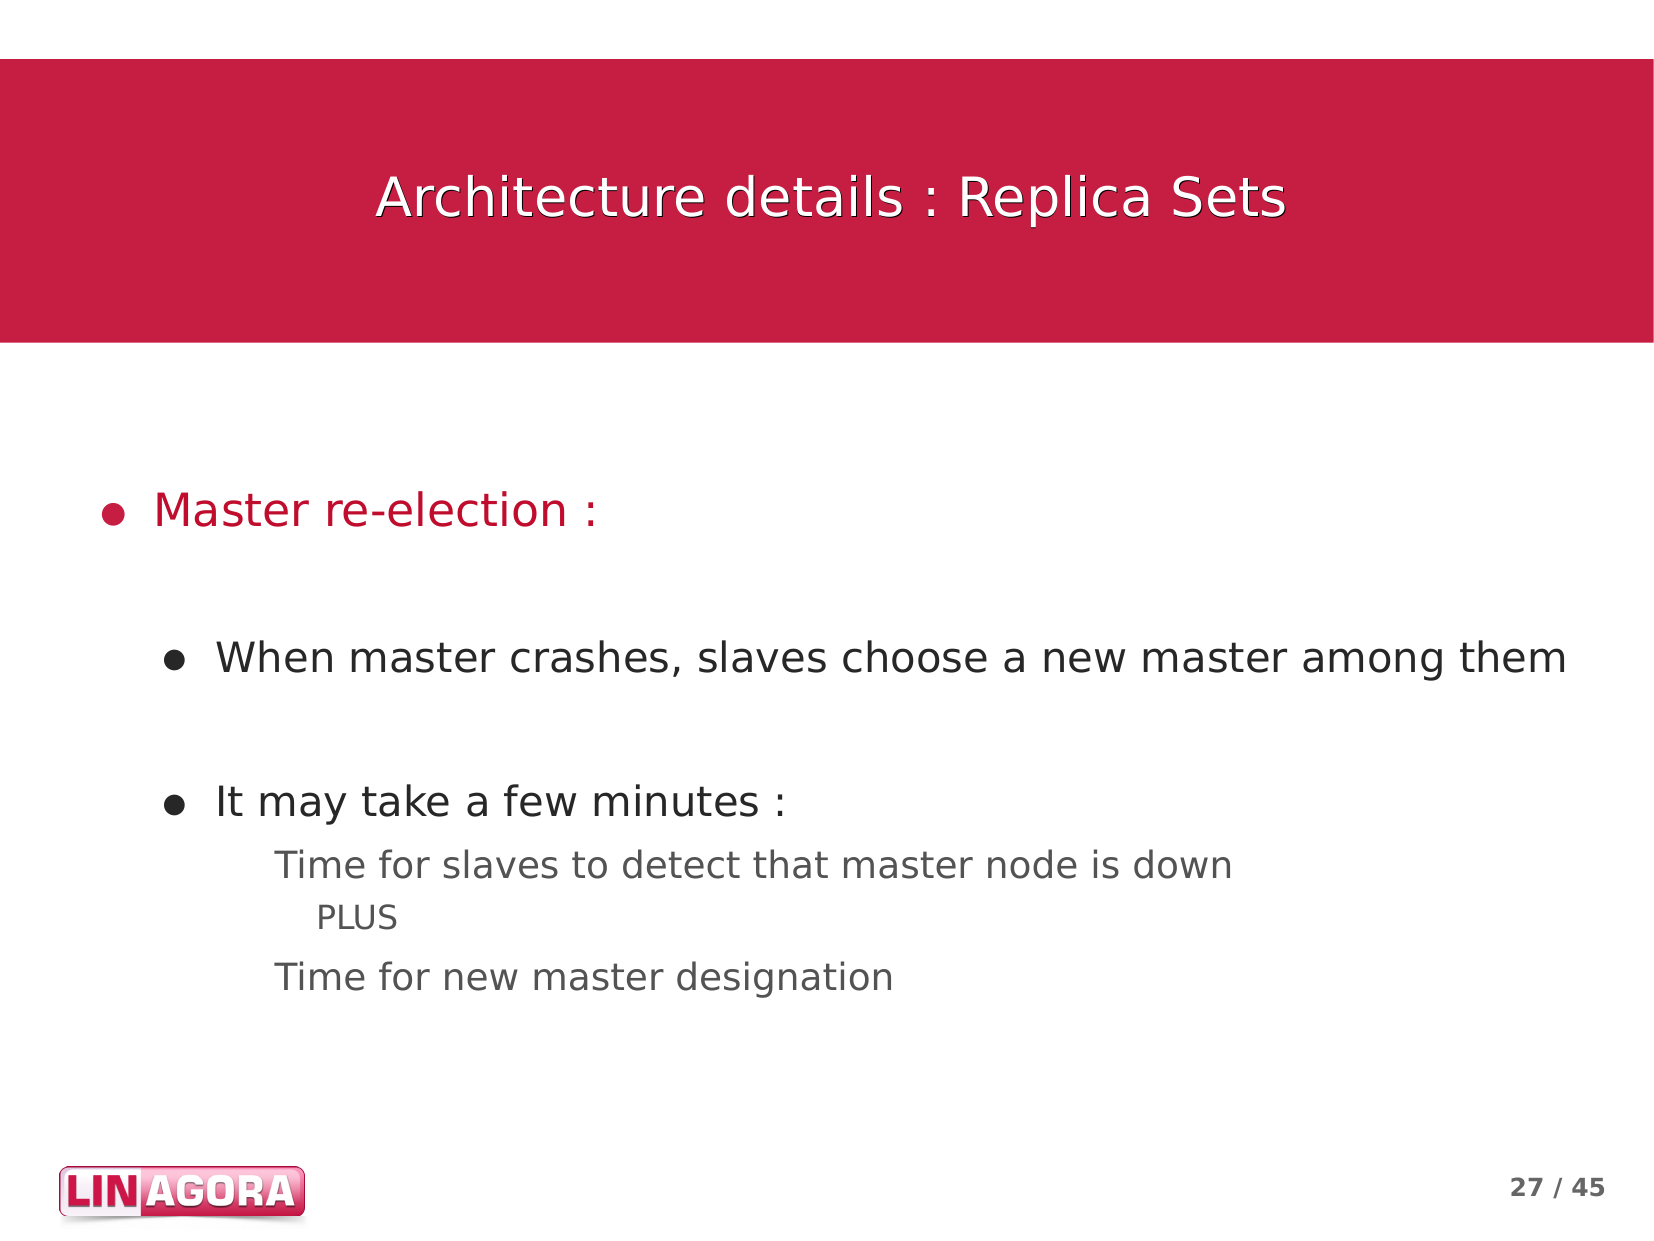

# Architecture details : Replica Sets
Master re-election :
When master crashes, slaves choose a new master among them
It may take a few minutes :
Time for slaves to detect that master node is down
PLUS
Time for new master designation